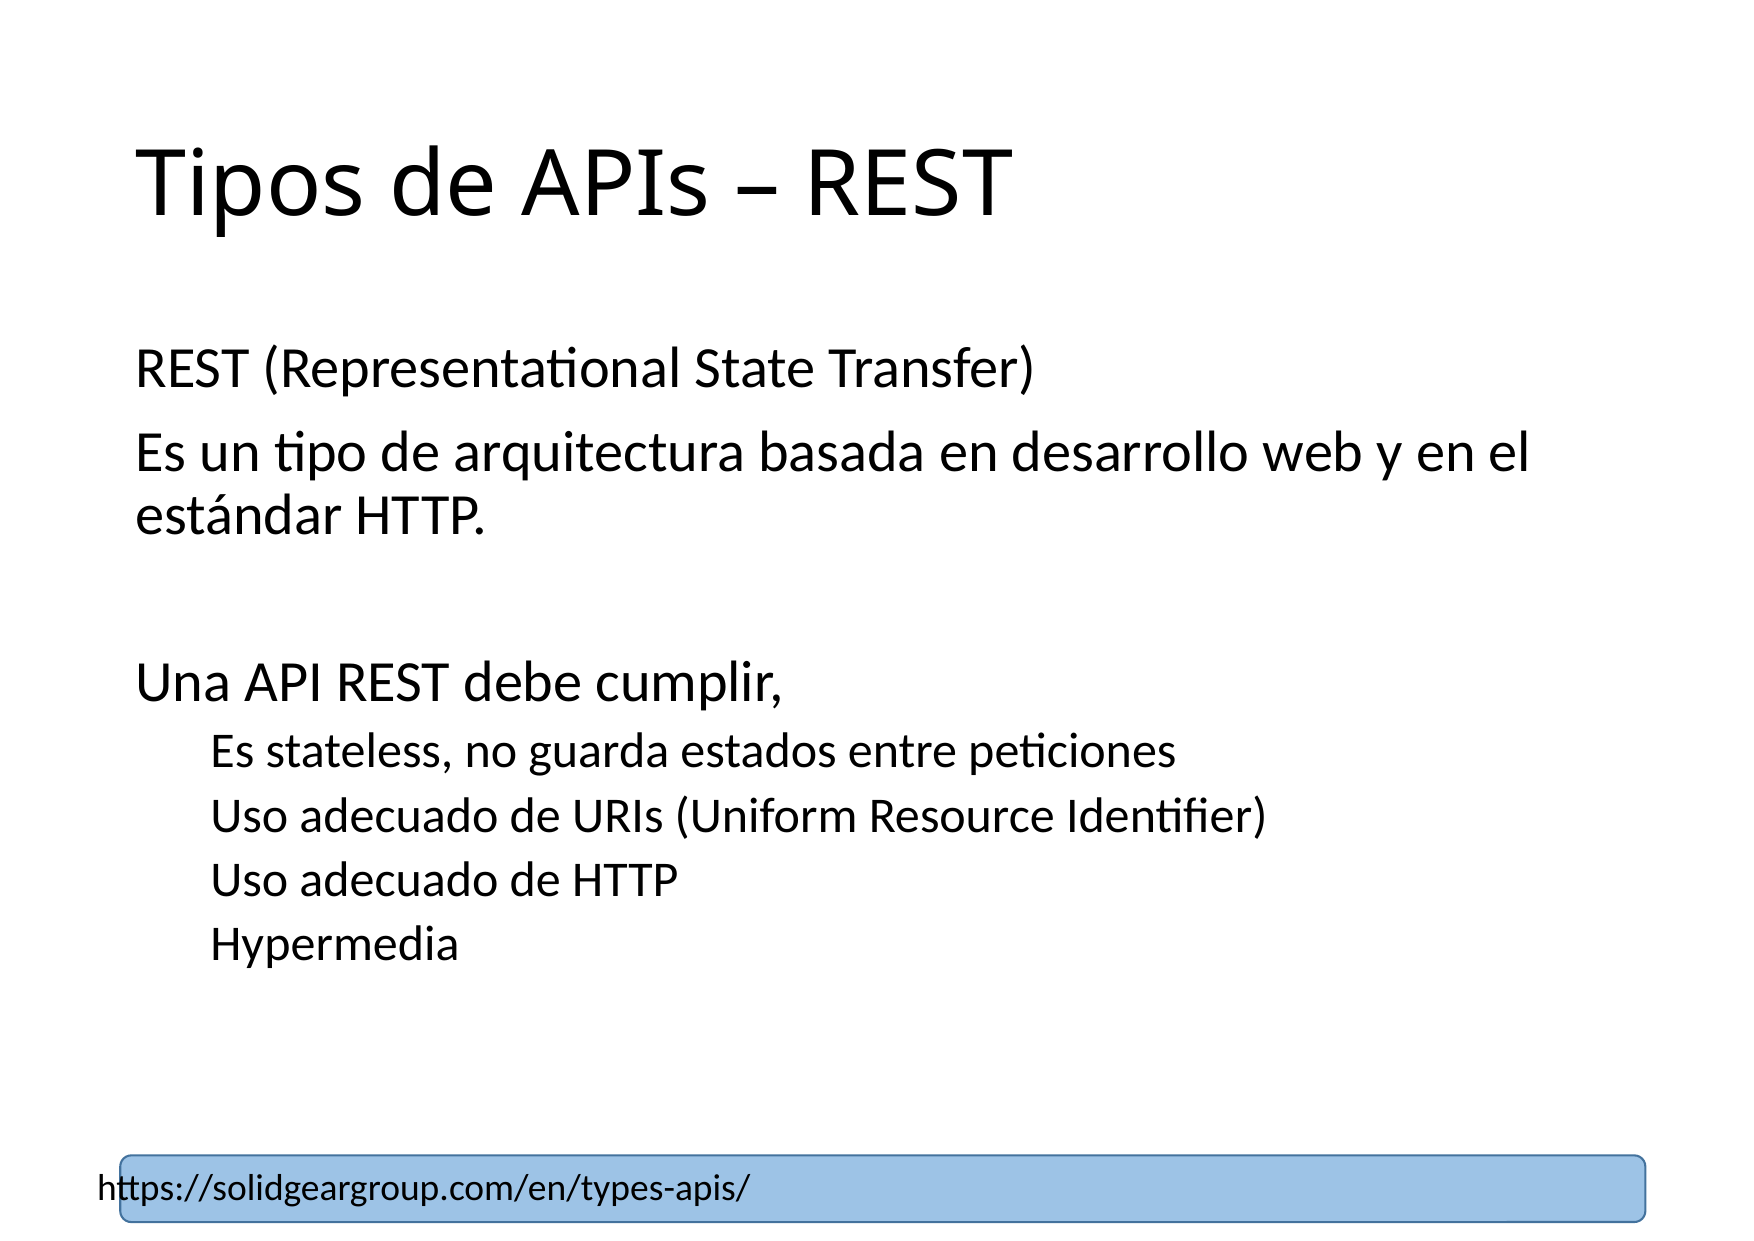

# Tipos de APIs – REST
REST (Representational State Transfer)
Es un tipo de arquitectura basada en desarrollo web y en el estándar HTTP.
Una API REST debe cumplir,
Es stateless, no guarda estados entre peticiones
Uso adecuado de URIs (Uniform Resource Identifier)
Uso adecuado de HTTP
Hypermedia
https://solidgeargroup.com/en/types-apis/